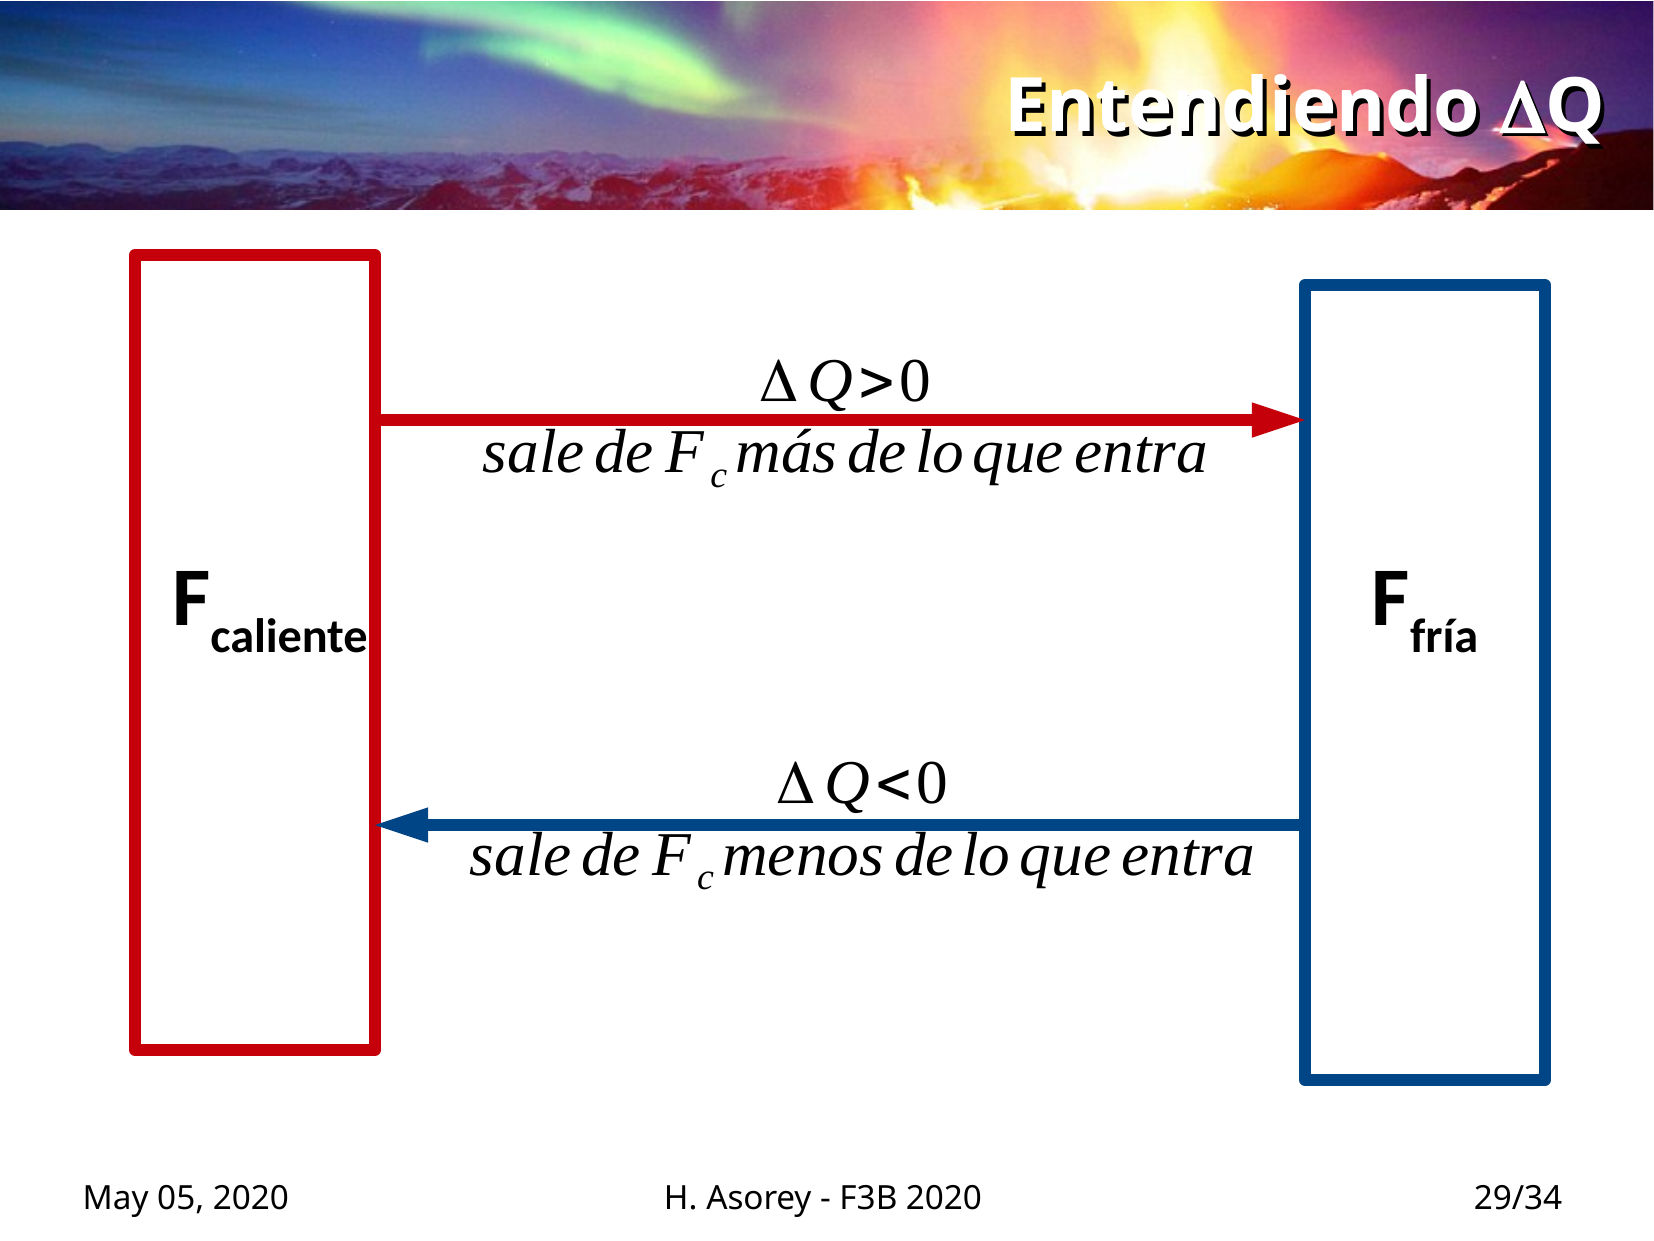

# Entendiendo DQ
Fcaliente
Ffría
May 05, 2020
H. Asorey - F3B 2020
29